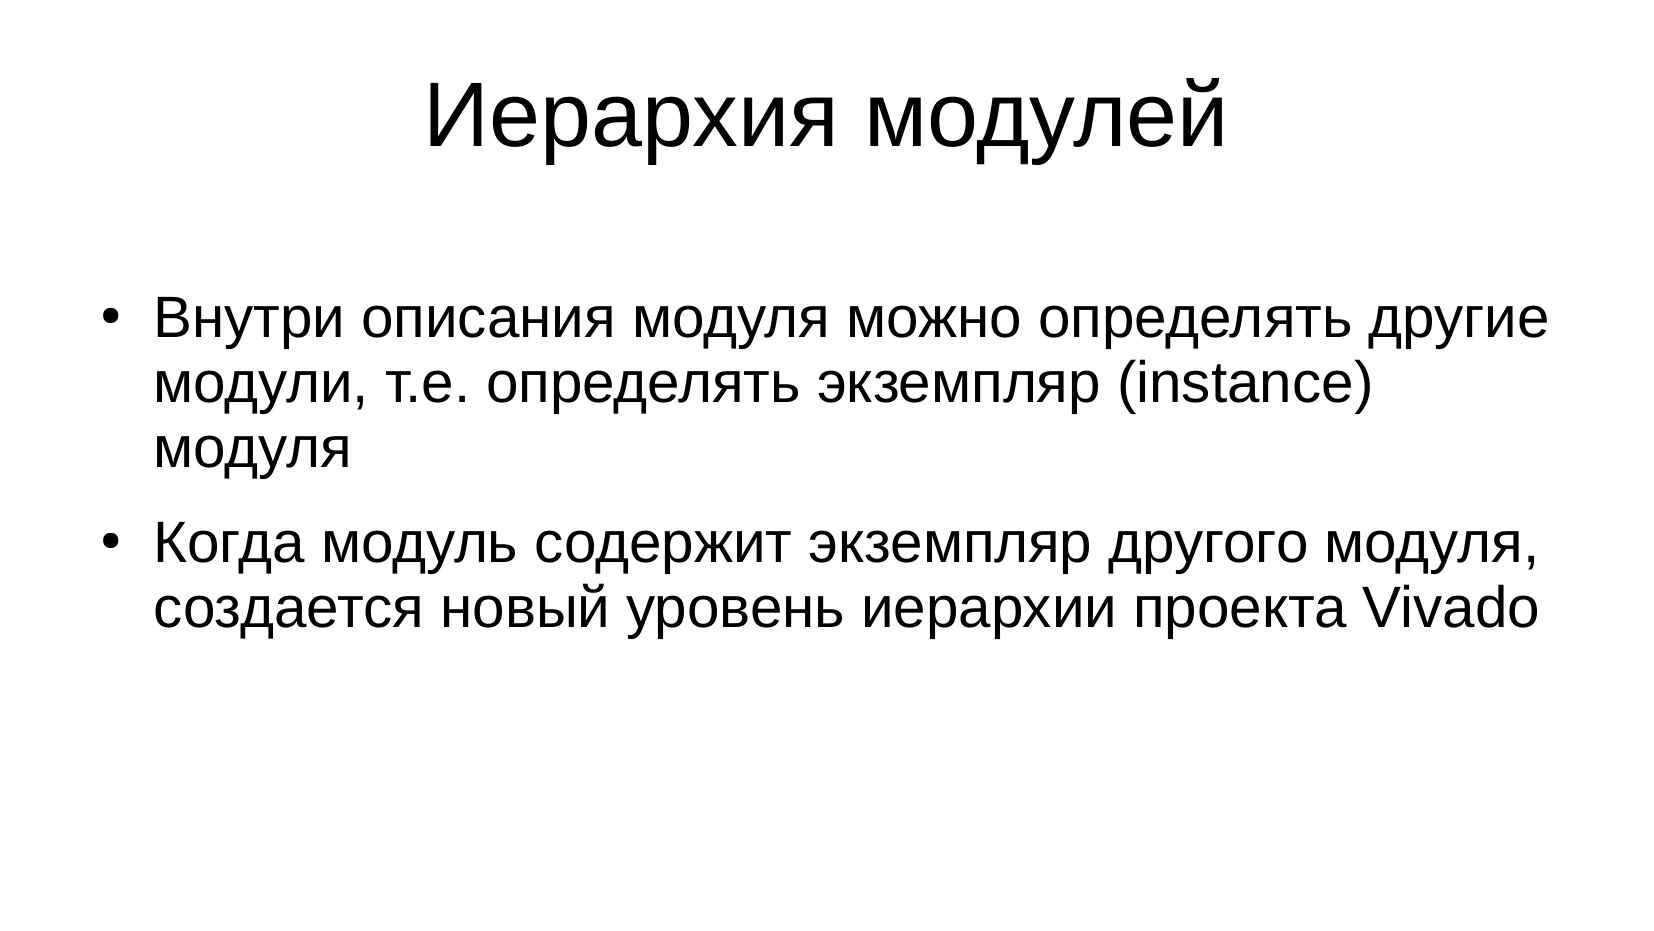

# Иерархия модулей
Внутри описания модуля можно определять другие модули, т.е. определять экземпляр (instance) модуля
Когда модуль содержит экземпляр другого модуля, создается новый уровень иерархии проекта Vivado